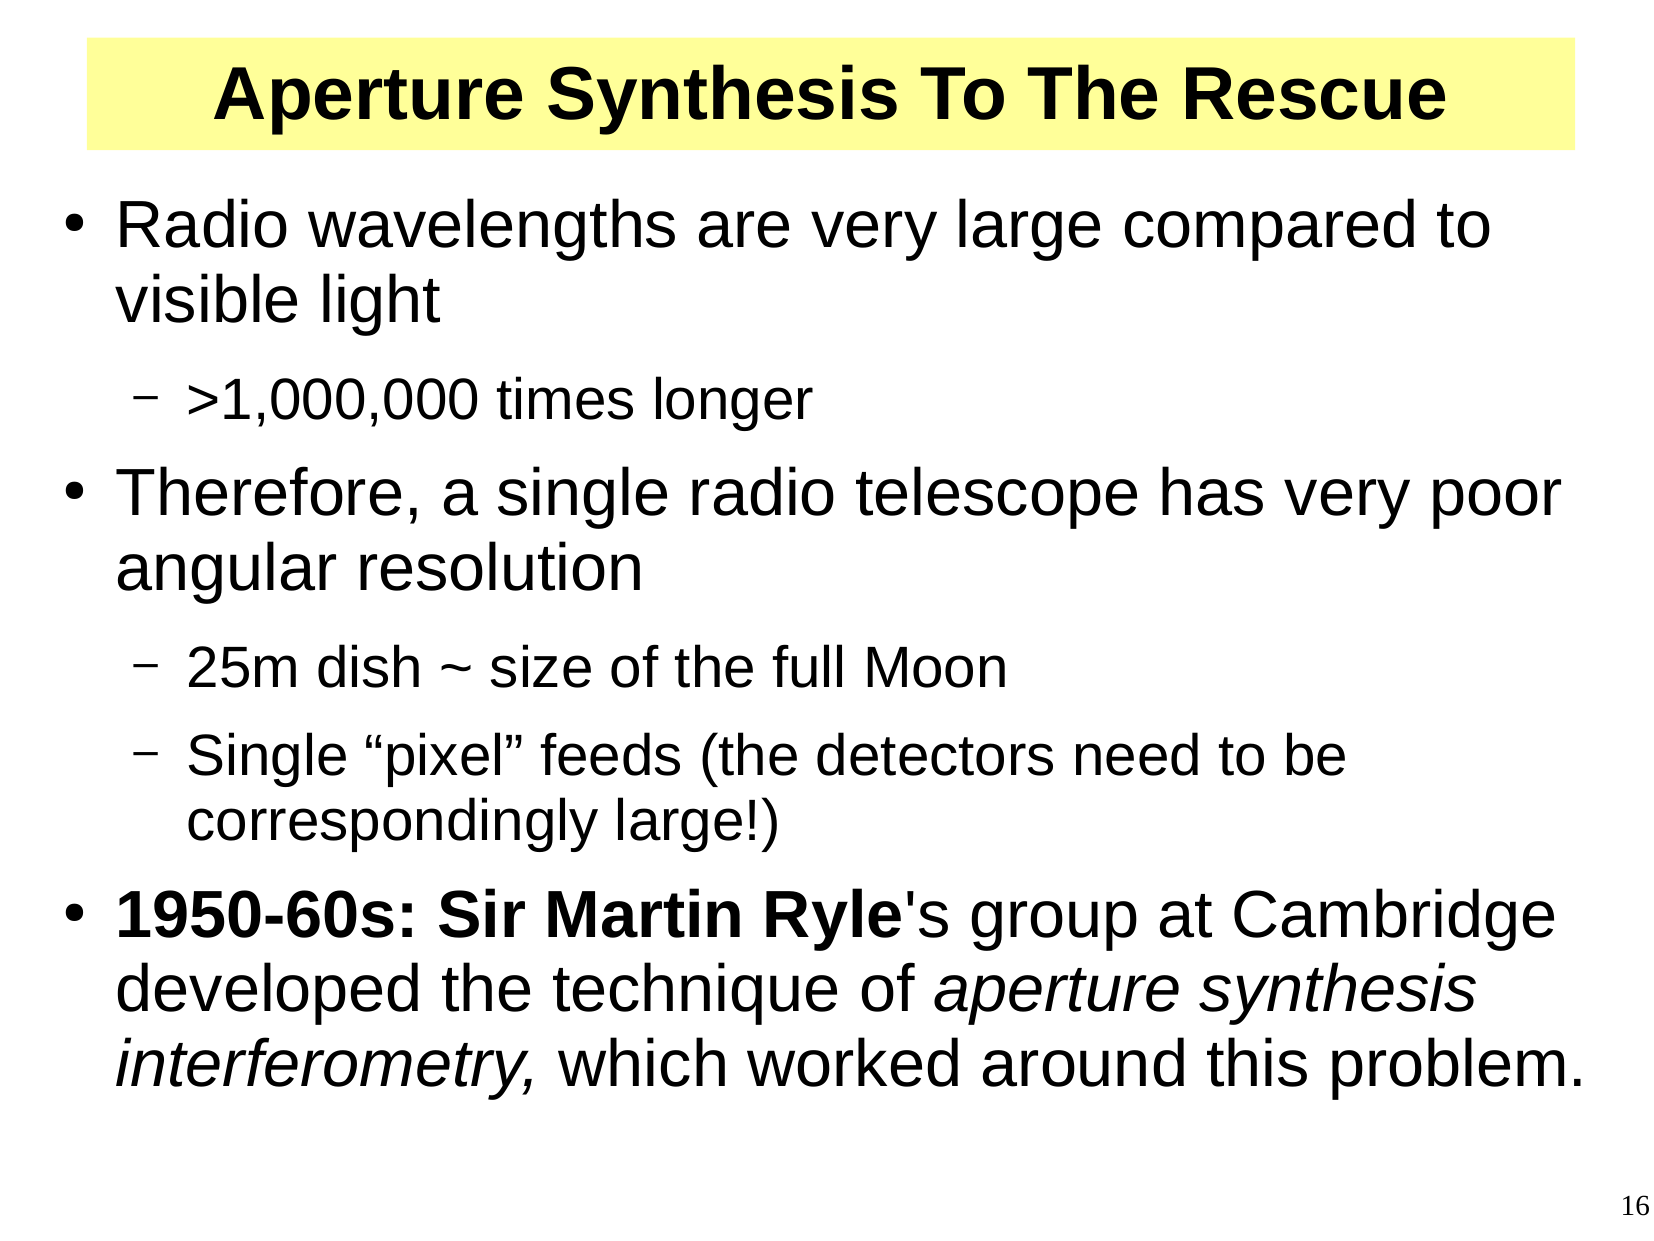

# Aperture Synthesis To The Rescue
Radio wavelengths are very large compared to visible light
>1,000,000 times longer
Therefore, a single radio telescope has very poor angular resolution
25m dish ~ size of the full Moon
Single “pixel” feeds (the detectors need to be correspondingly large!)
1950-60s: Sir Martin Ryle's group at Cambridge developed the technique of aperture synthesis interferometry, which worked around this problem.
16